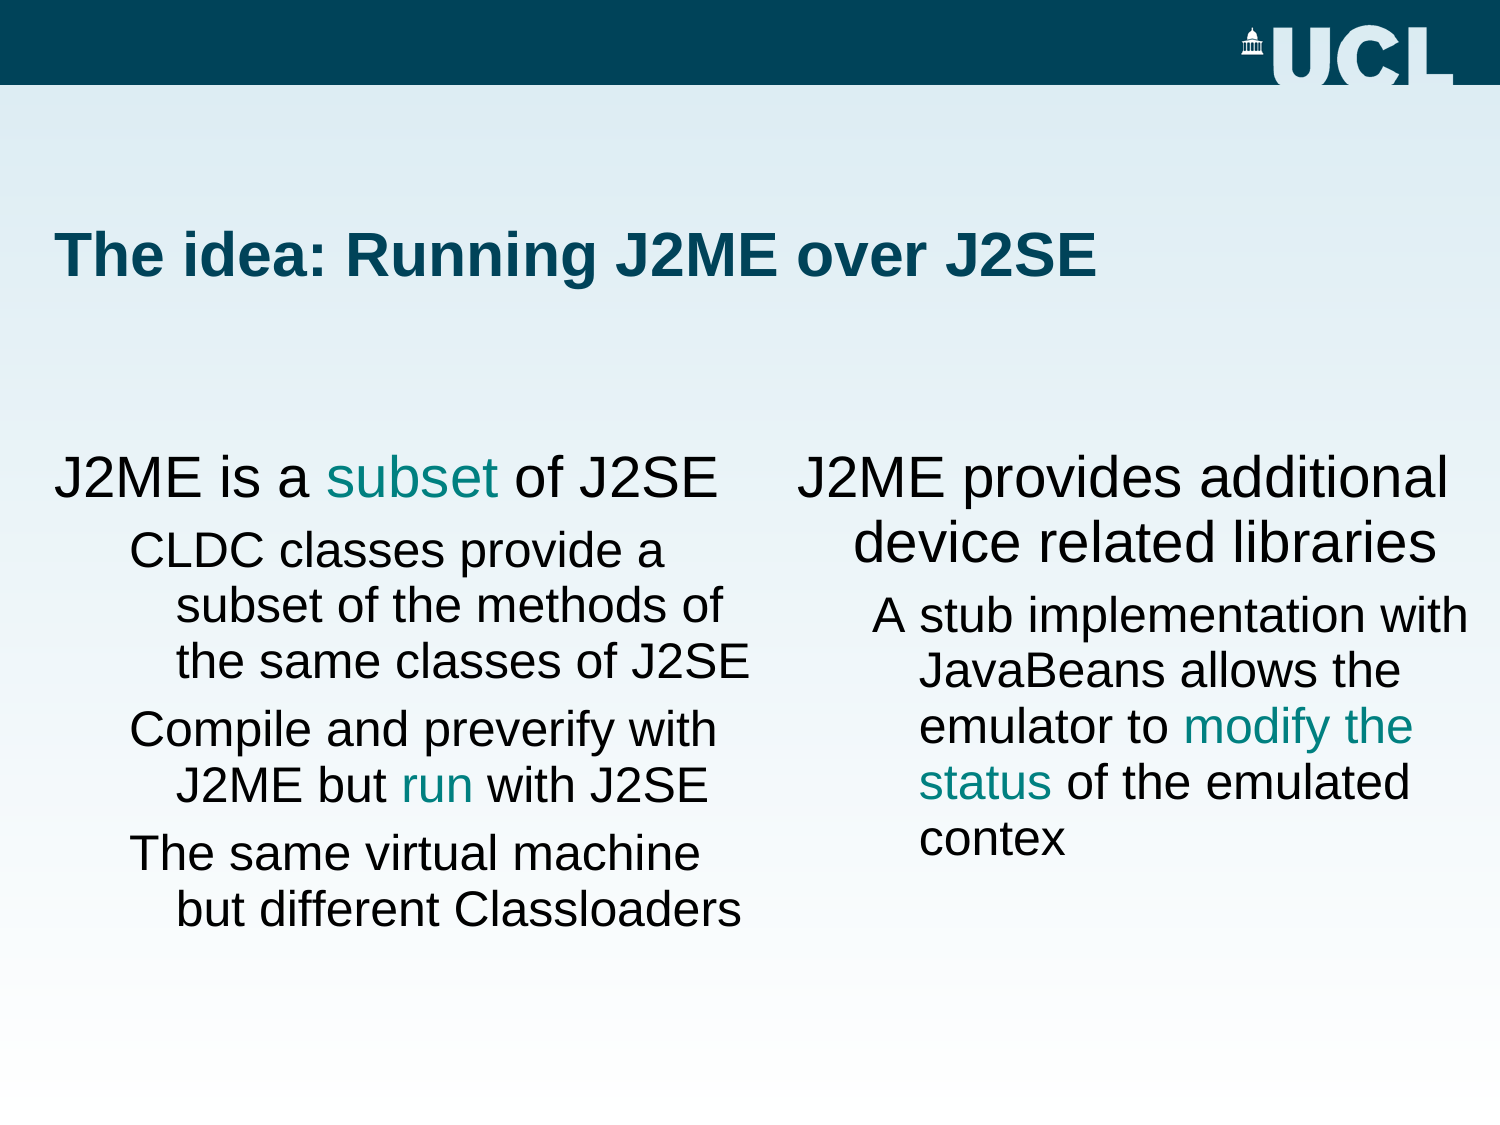

# The idea: Running J2ME over J2SE
J2ME is a subset of J2SE
CLDC classes provide a subset of the methods of the same classes of J2SE
Compile and preverify with J2ME but run with J2SE
The same virtual machine but different Classloaders
J2ME provides additional device related libraries
A stub implementation with JavaBeans allows the emulator to modify the status of the emulated contex